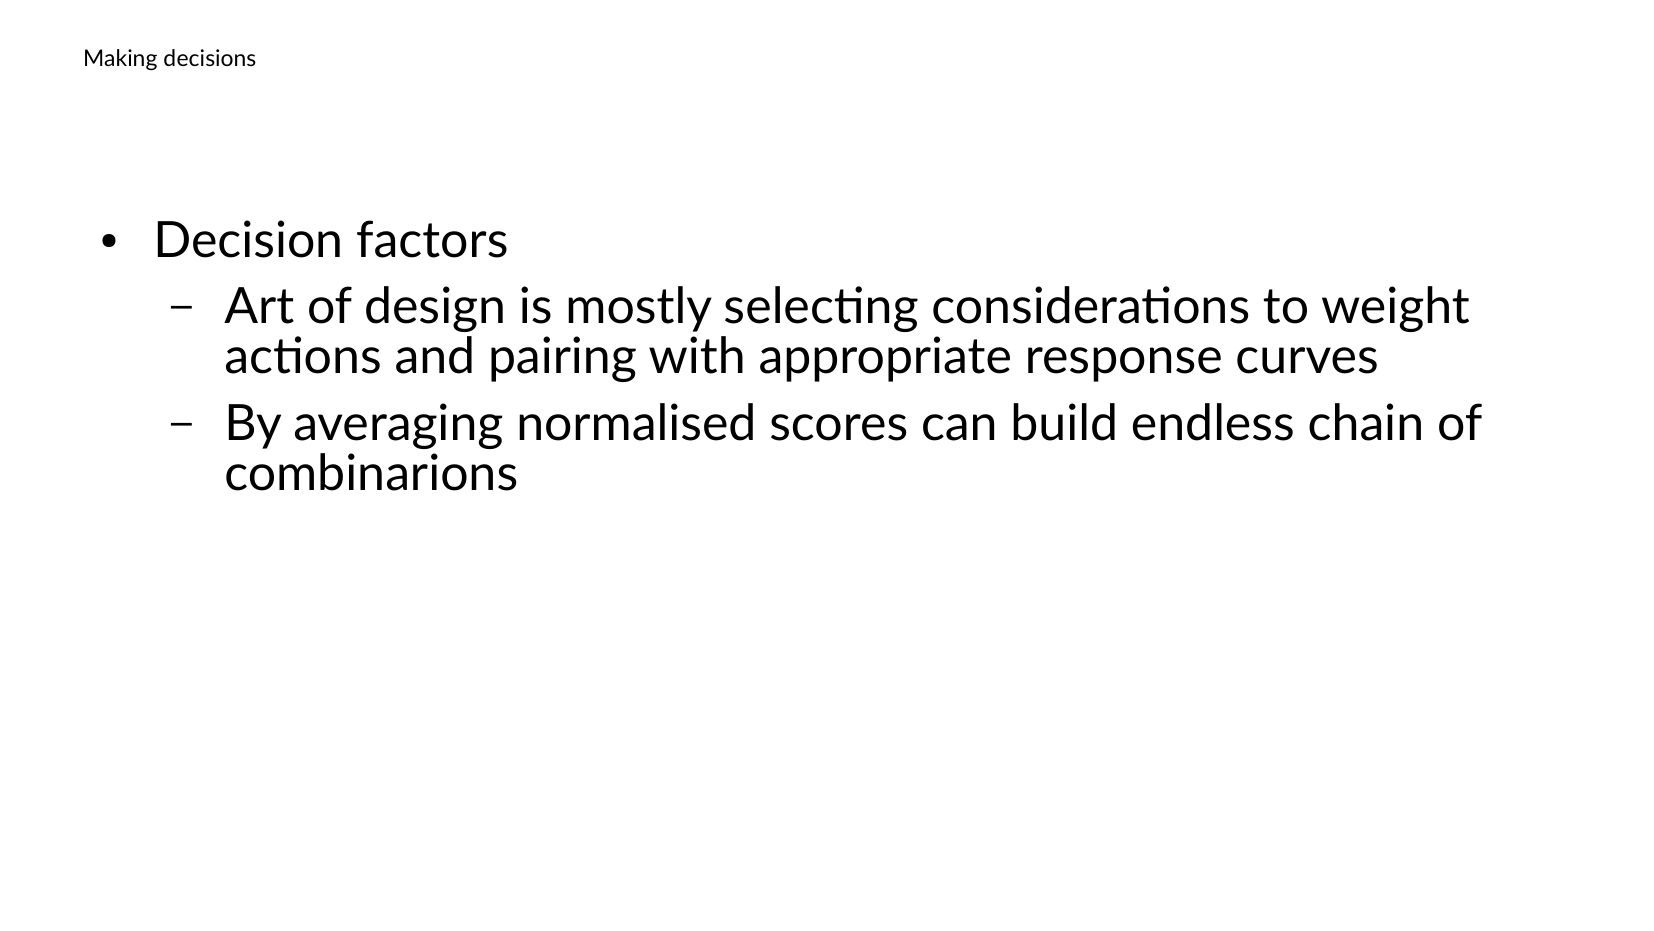

# Making decisions
Decision factors
Art of design is mostly selecting considerations to weight actions and pairing with appropriate response curves
By averaging normalised scores can build endless chain of combinarions